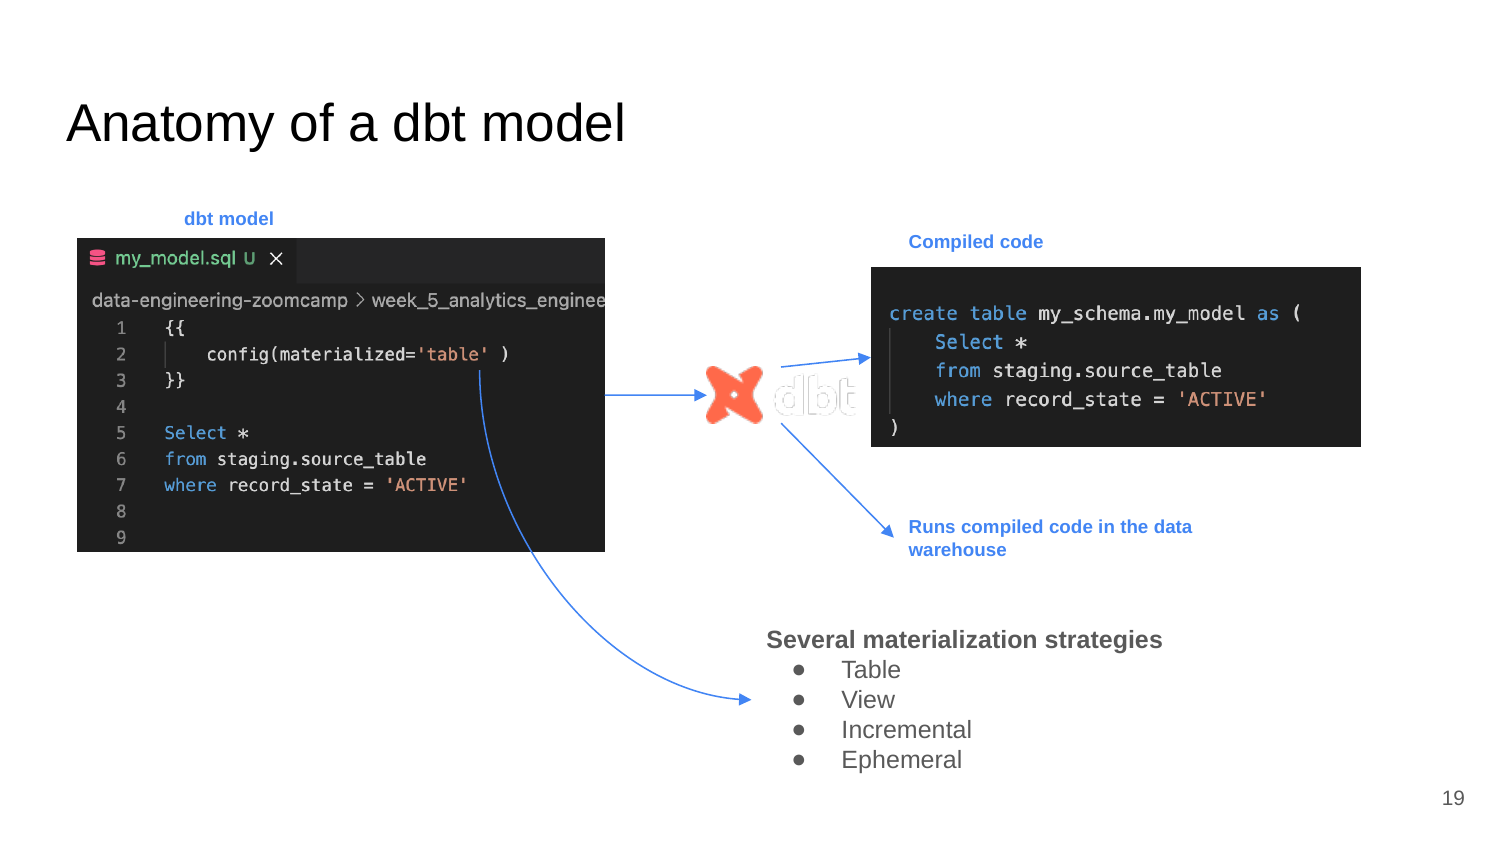

# Anatomy of a dbt model
dbt model
Compiled code
Runs compiled code in the data warehouse
Several materialization strategies
Table
View
Incremental
Ephemeral